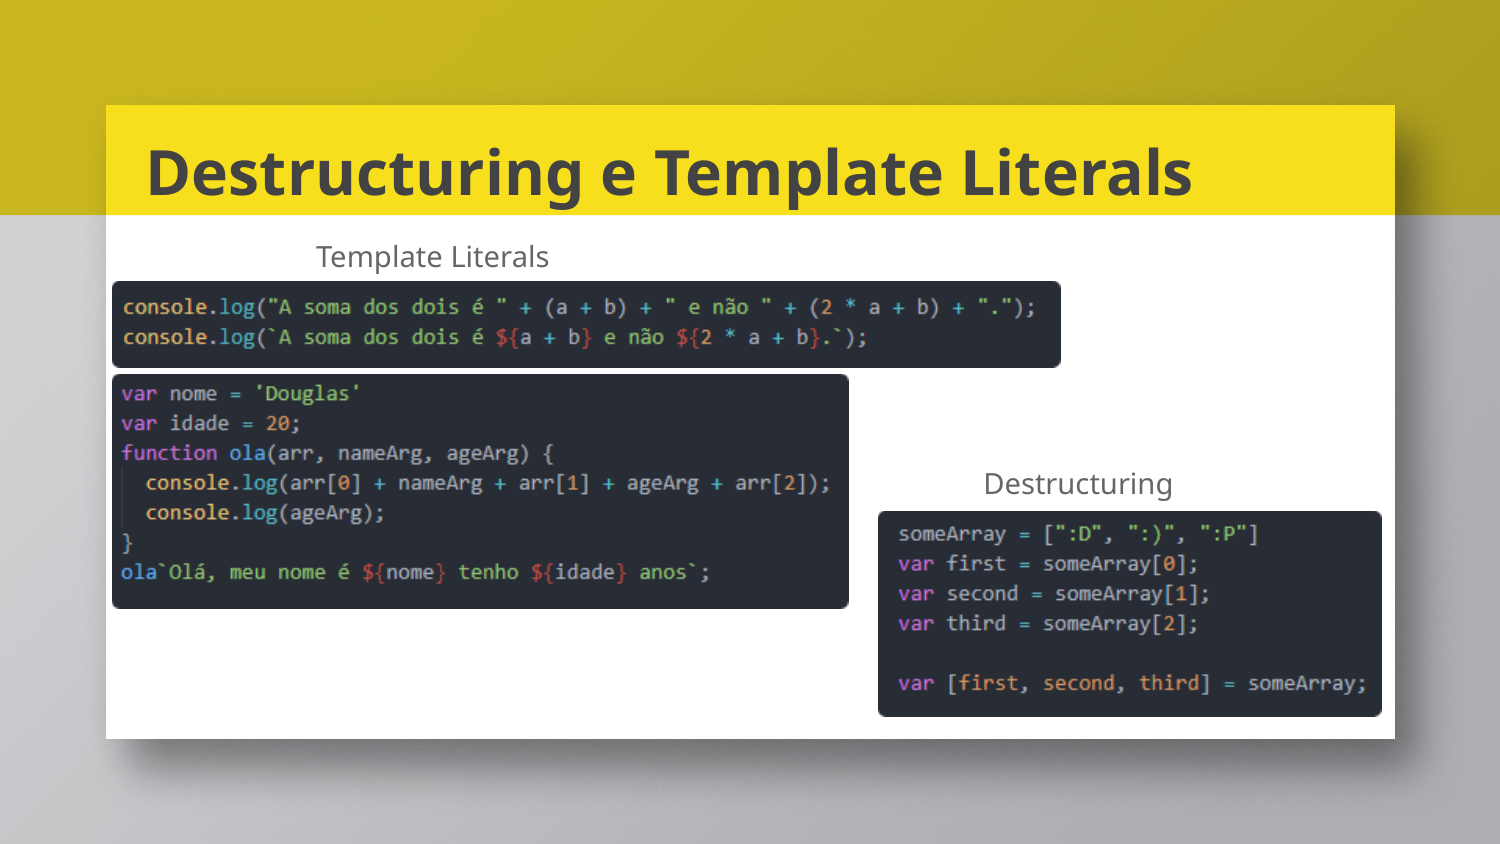

# Destructuring e Template Literals
Template Literals
Destructuring